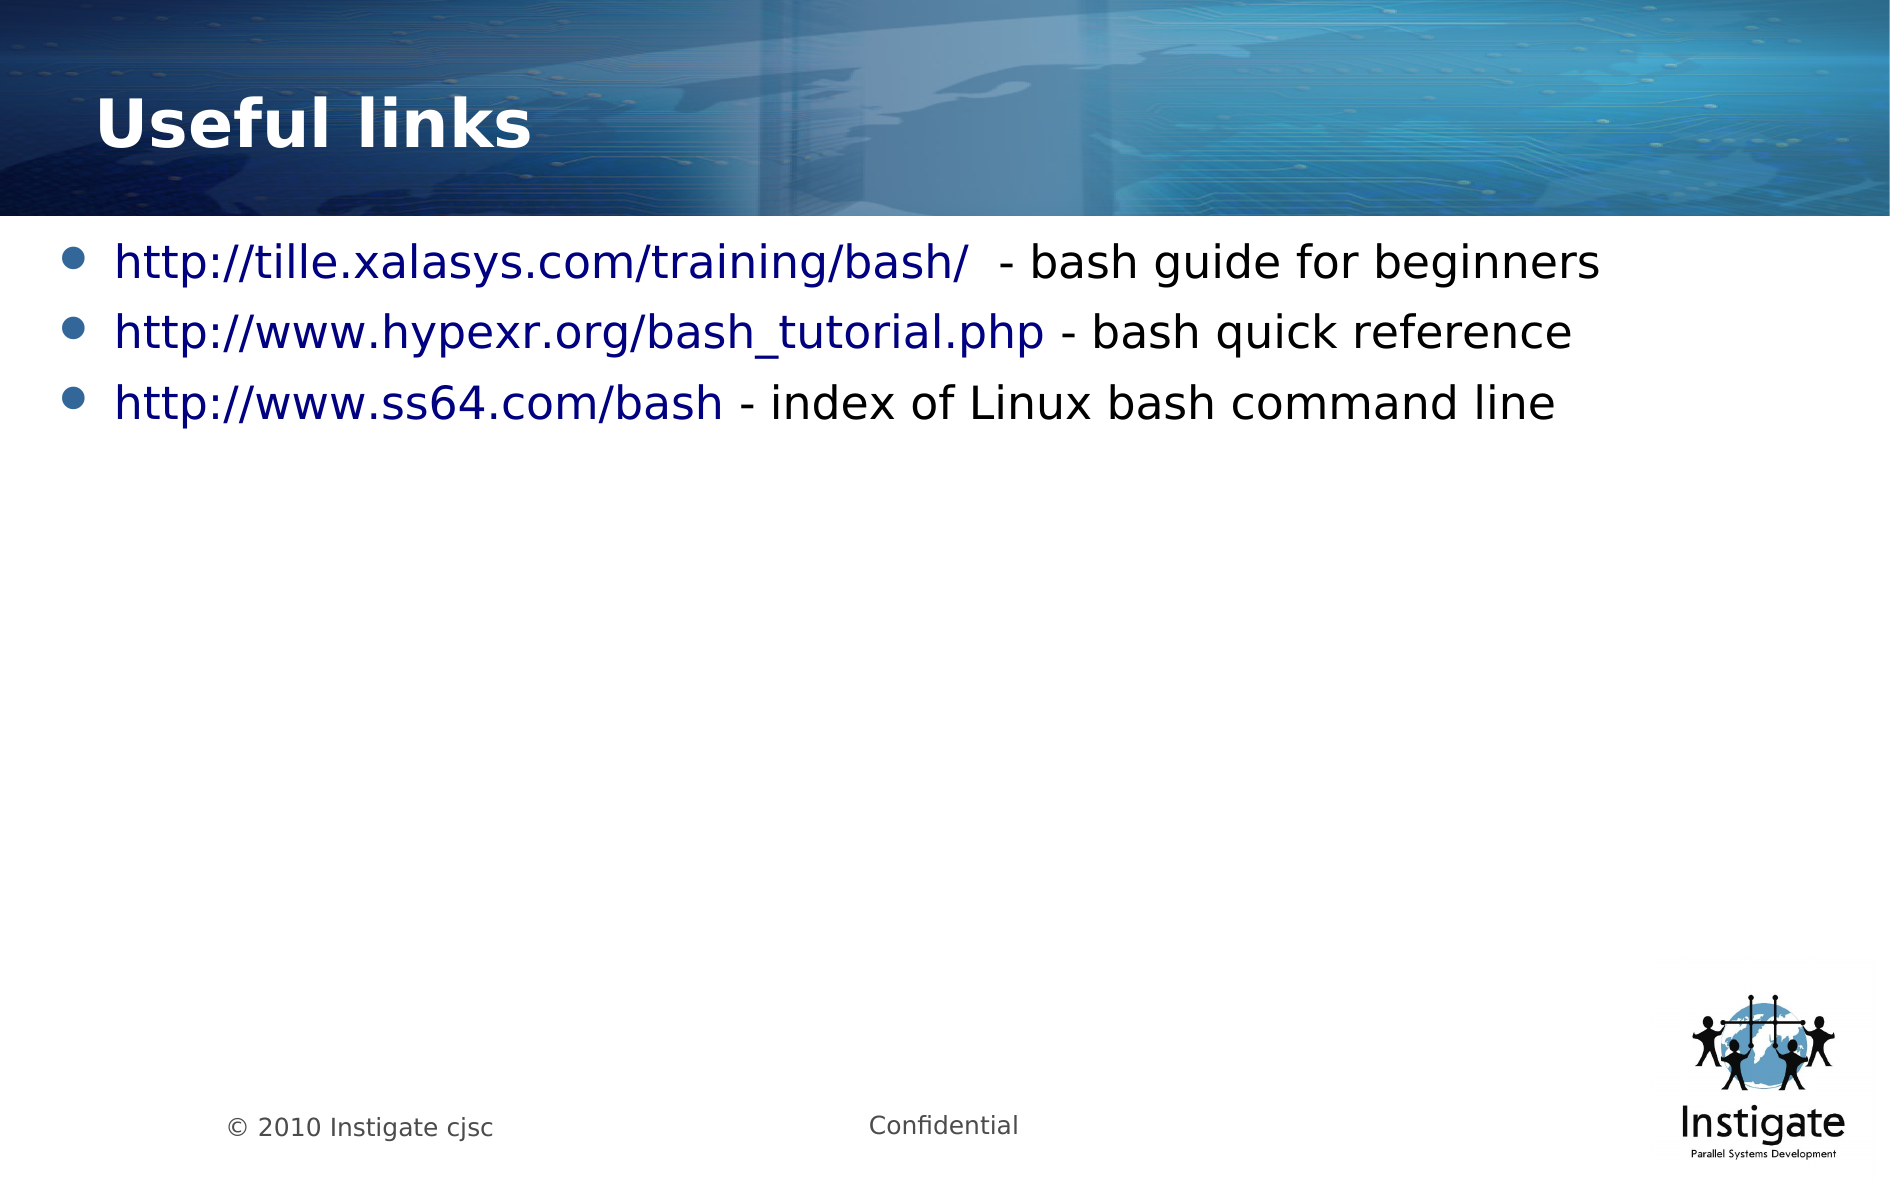

# Useful links
http://tille.xalasys.com/training/bash/ - bash guide for beginners
http://www.hypexr.org/bash_tutorial.php - bash quick reference
http://www.ss64.com/bash - index of Linux bash command line